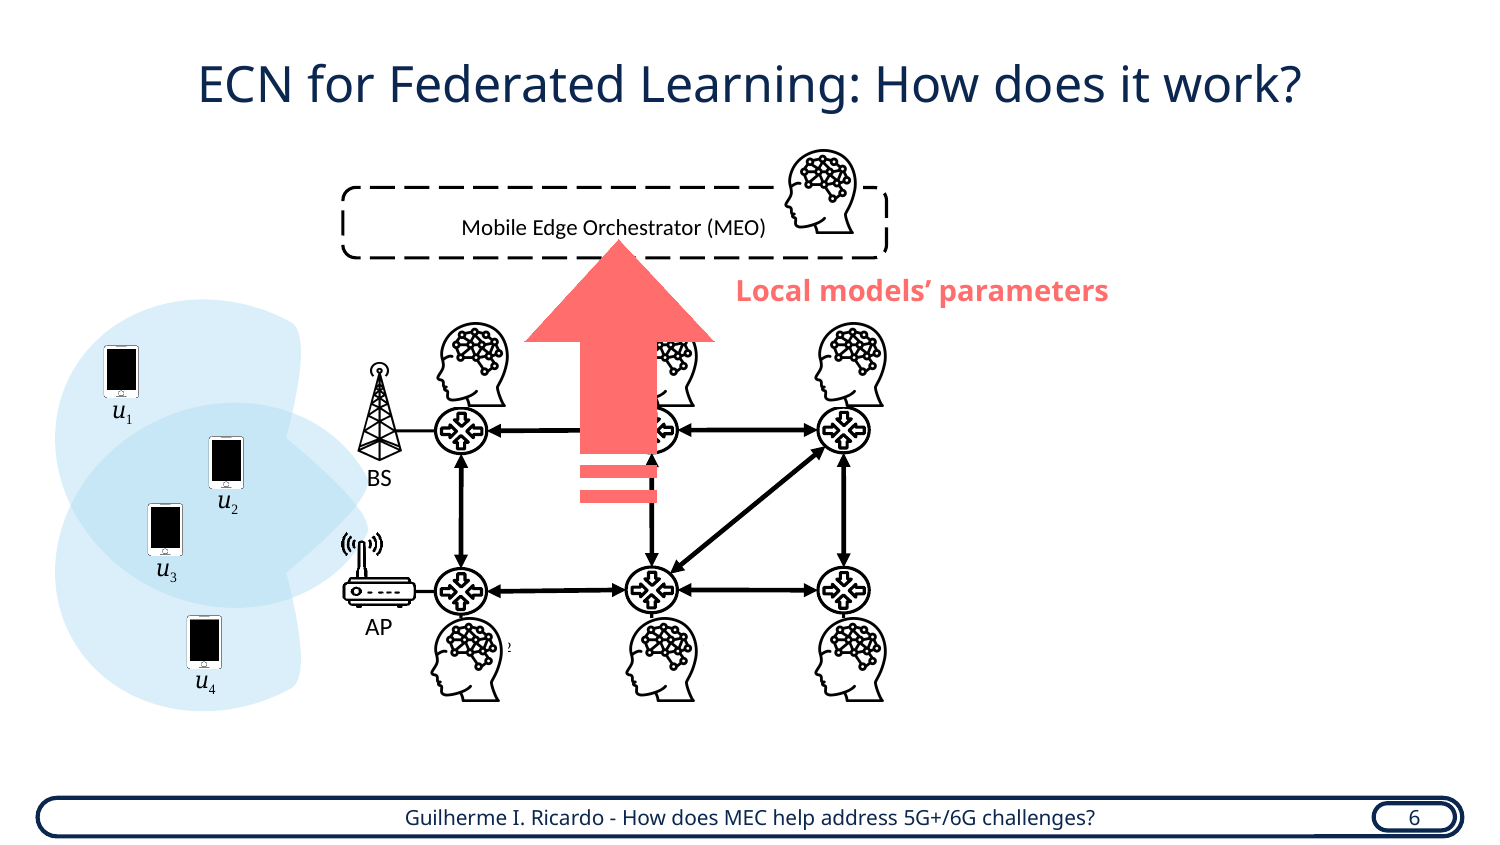

ECN for Federated Learning: How does it work?
Mobile Edge Orchestrator (MEO)
Local models’ parameters
BS
AP
Guilherme I. Ricardo - How does MEC help address 5G+/6G challenges?
6